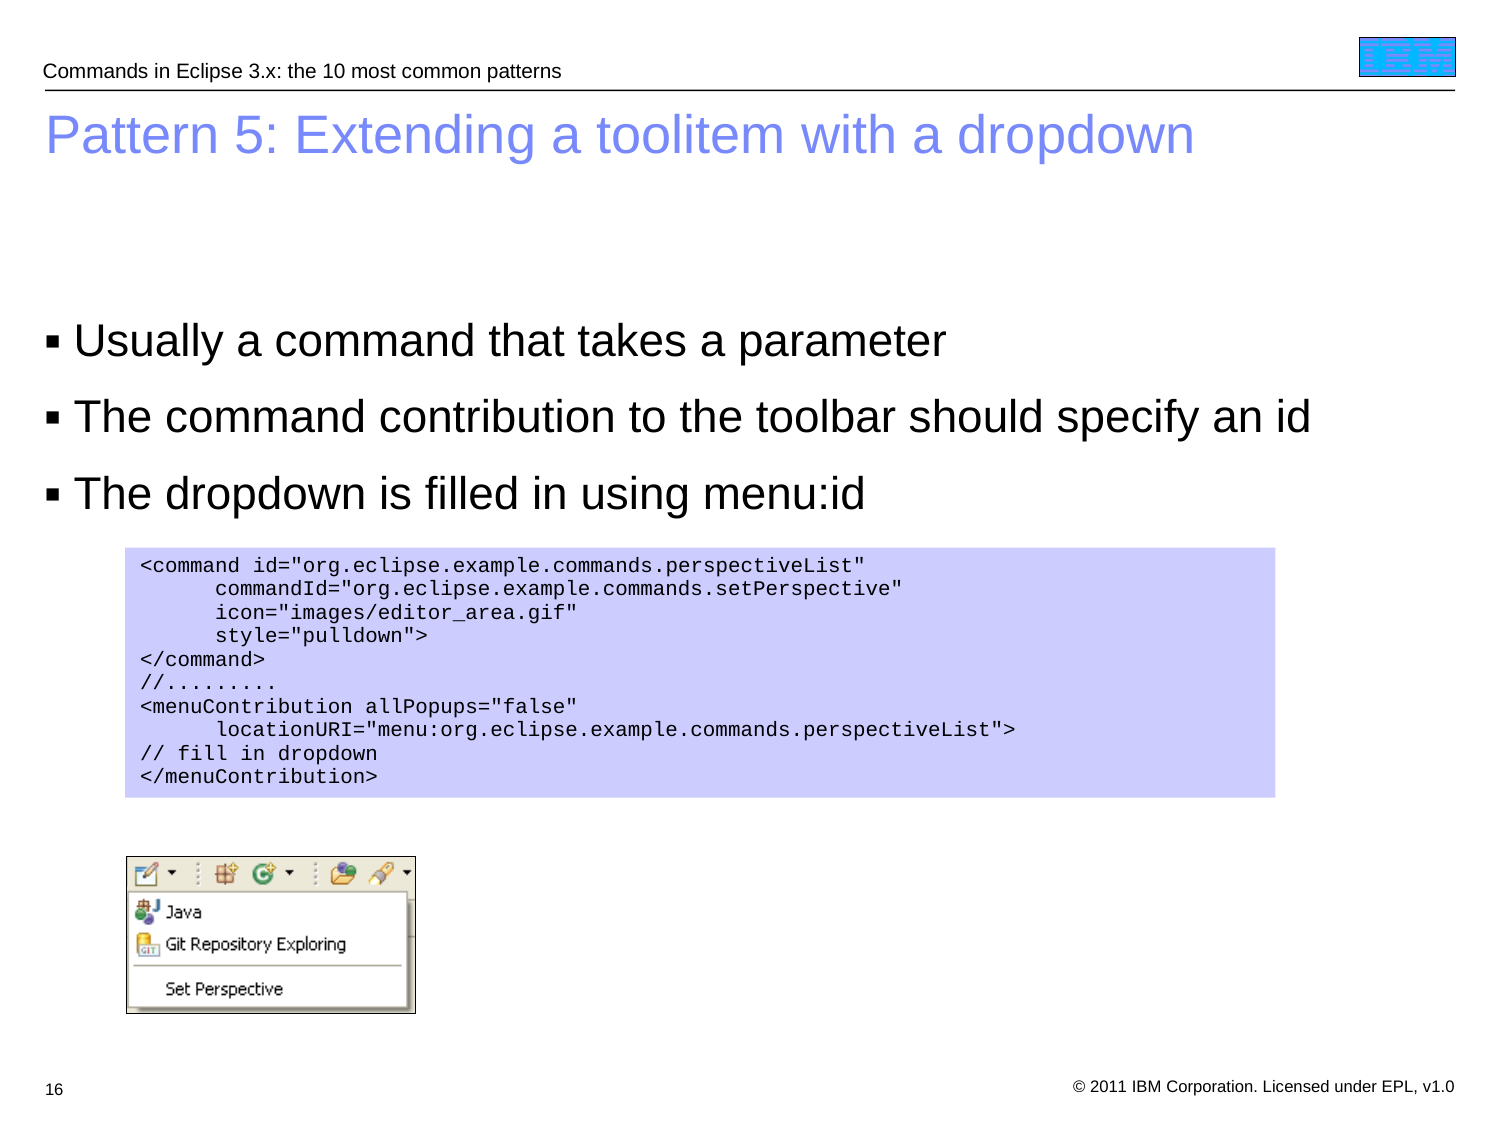

Commands in Eclipse 3.x: the 10 most common patterns
# Pattern 5: Extending a toolitem with a dropdown
Usually a command that takes a parameter
The command contribution to the toolbar should specify an id
The dropdown is filled in using menu:id
<command id="org.eclipse.example.commands.perspectiveList"
 commandId="org.eclipse.example.commands.setPerspective"
 icon="images/editor_area.gif"
 style="pulldown">
</command>
//.........
<menuContribution allPopups="false"
 locationURI="menu:org.eclipse.example.commands.perspectiveList">
// fill in dropdown
</menuContribution>
16